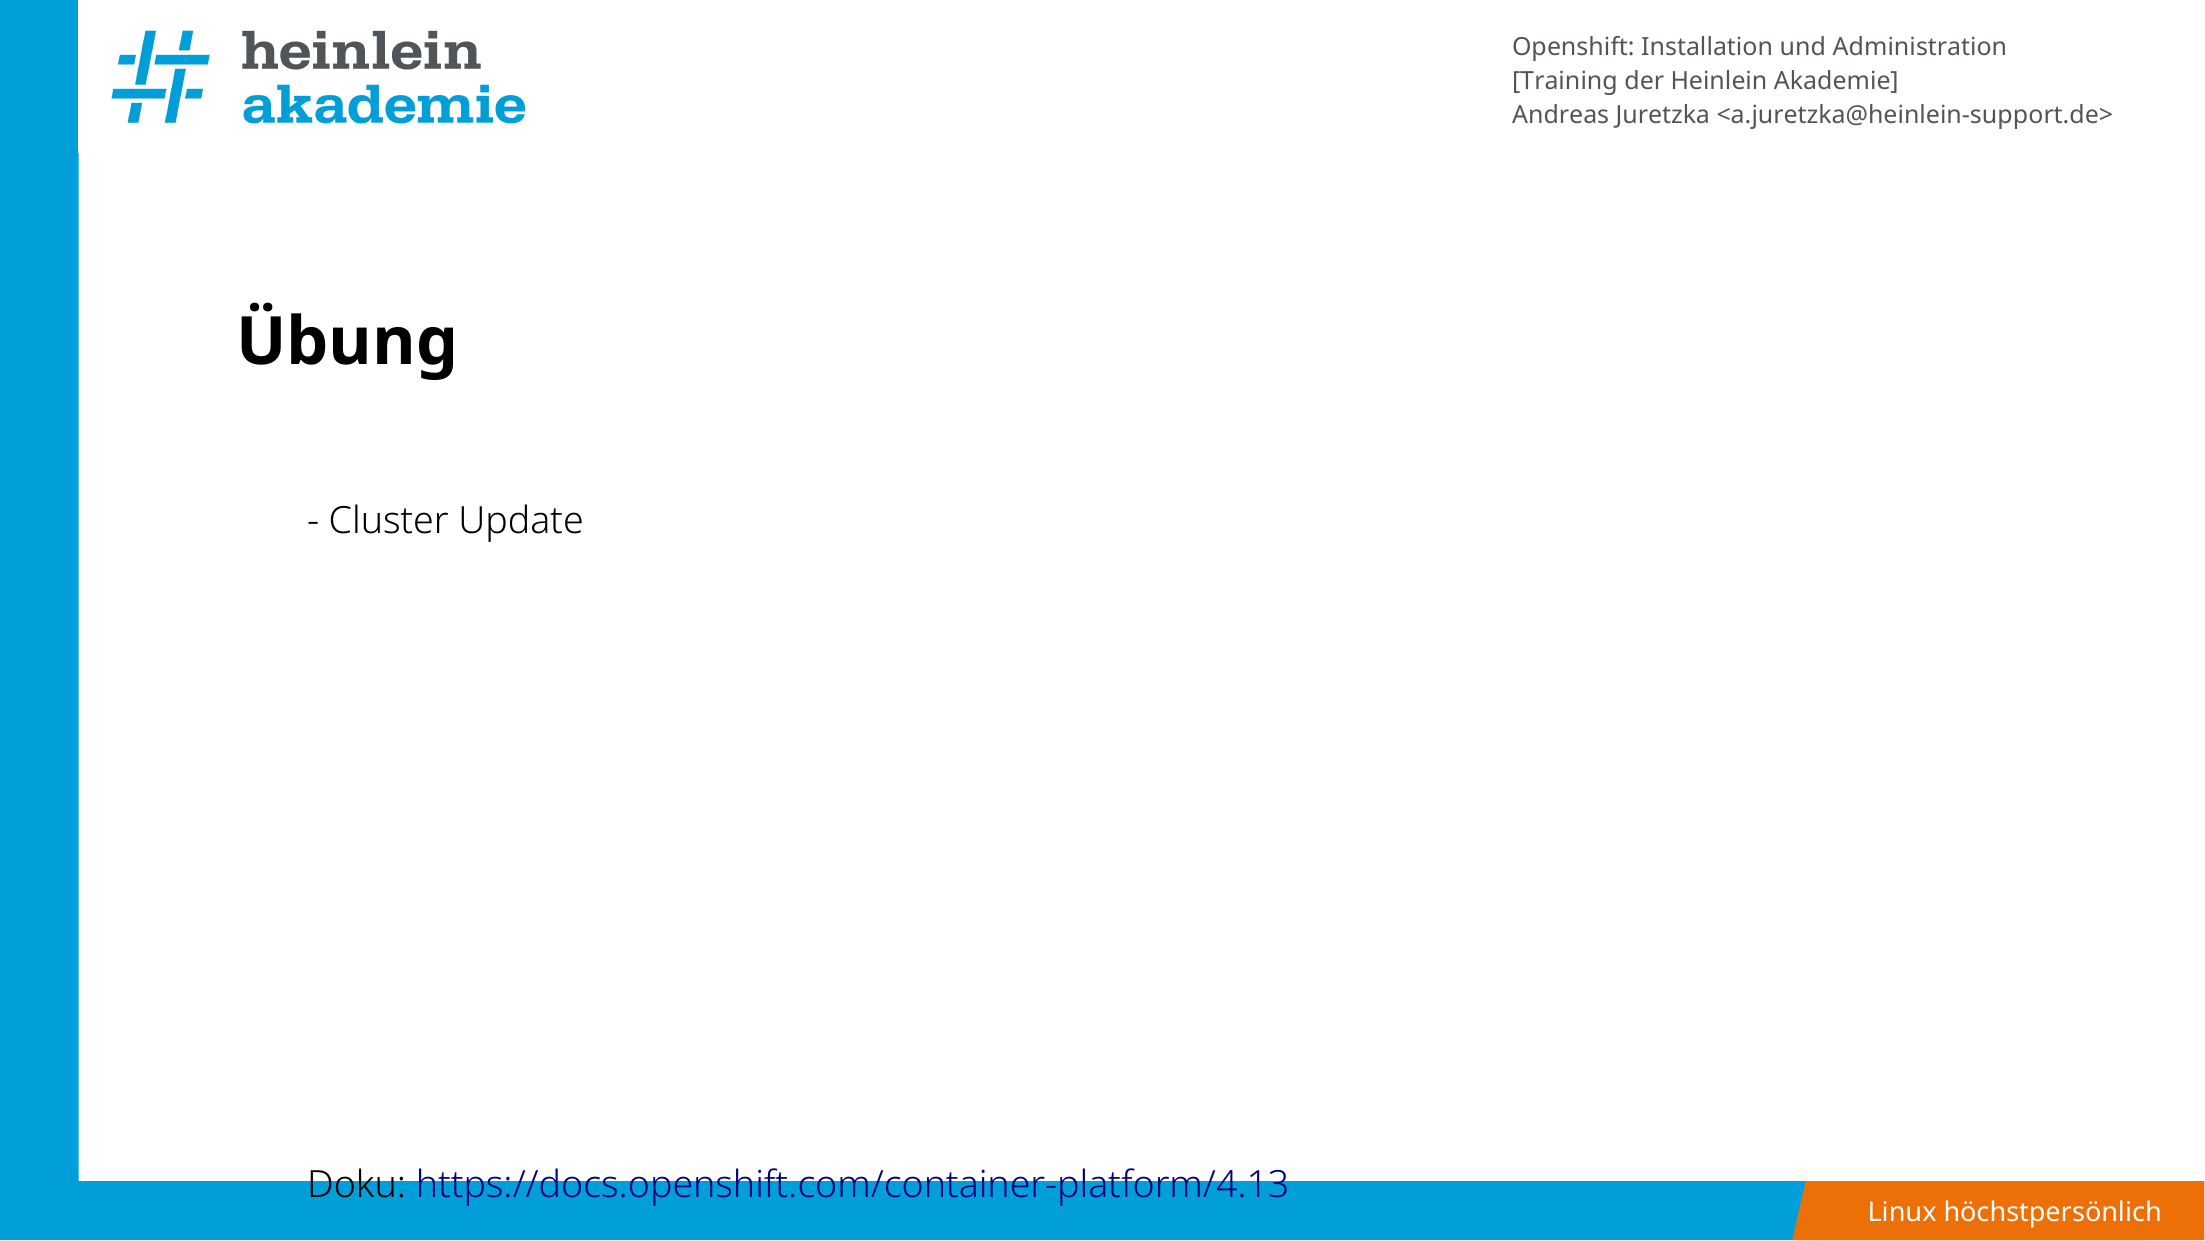

# Übung
- Cluster Update
Doku: https://docs.openshift.com/container-platform/4.13